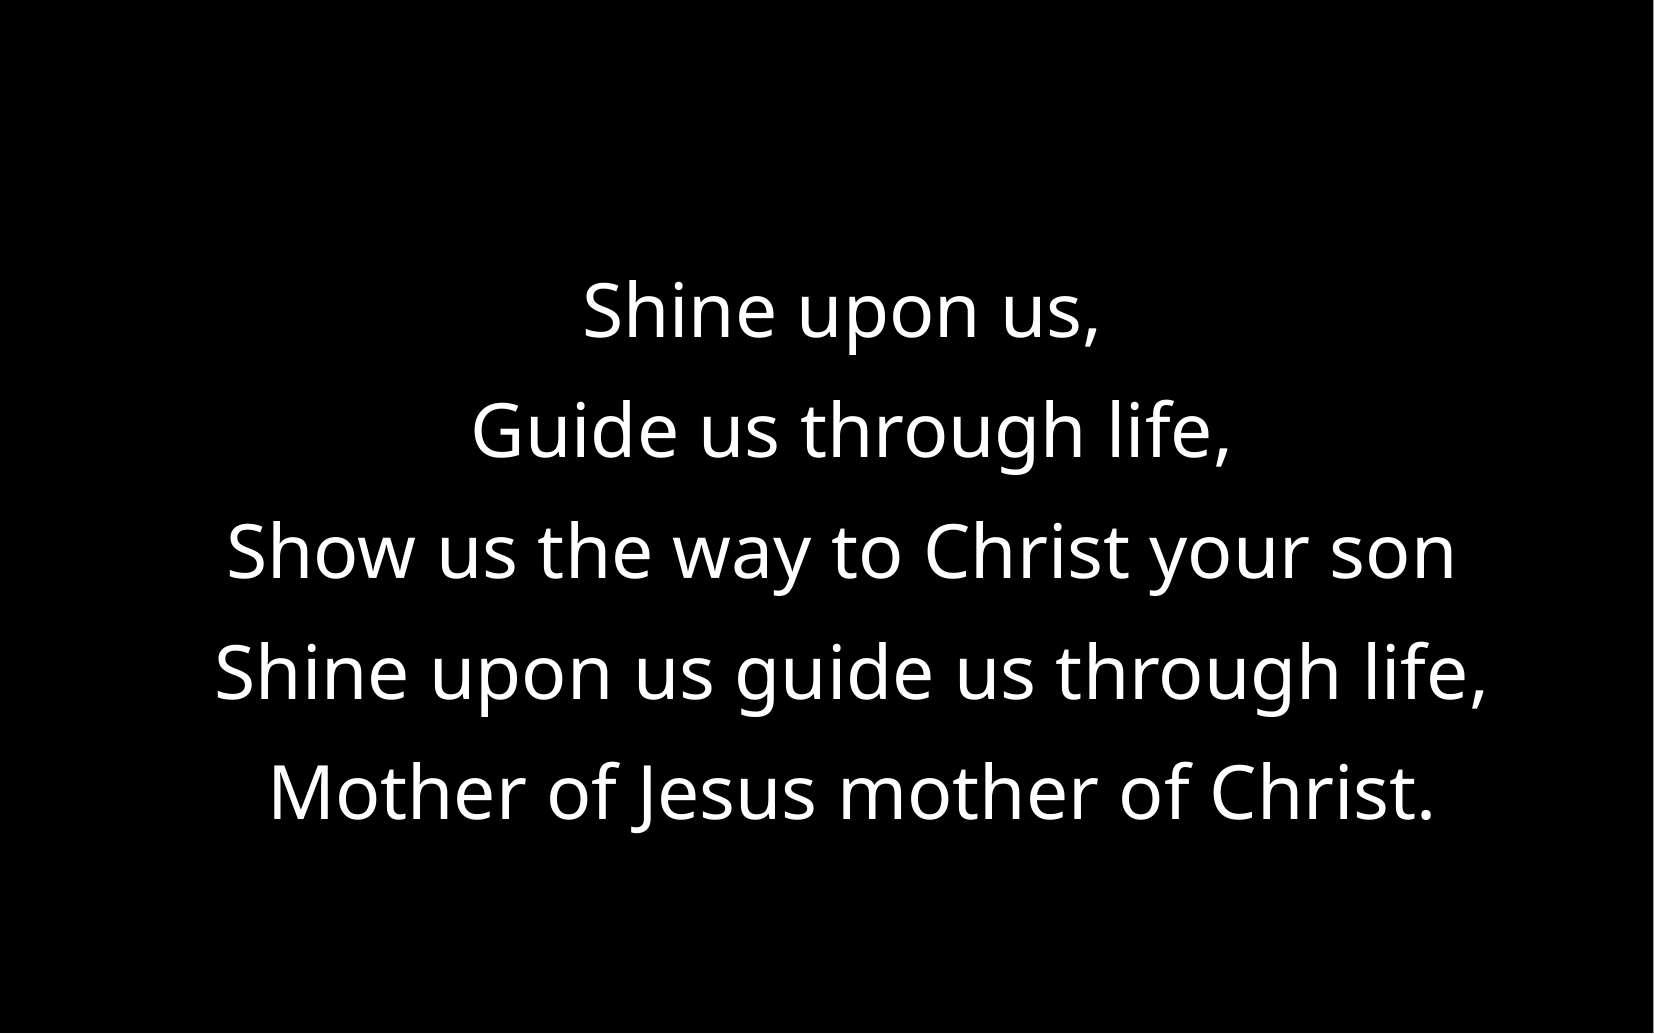

#
Shine upon us,
Guide us through life,
Show us the way to Christ your son
Shine upon us guide us through life,
Mother of Jesus mother of Christ.